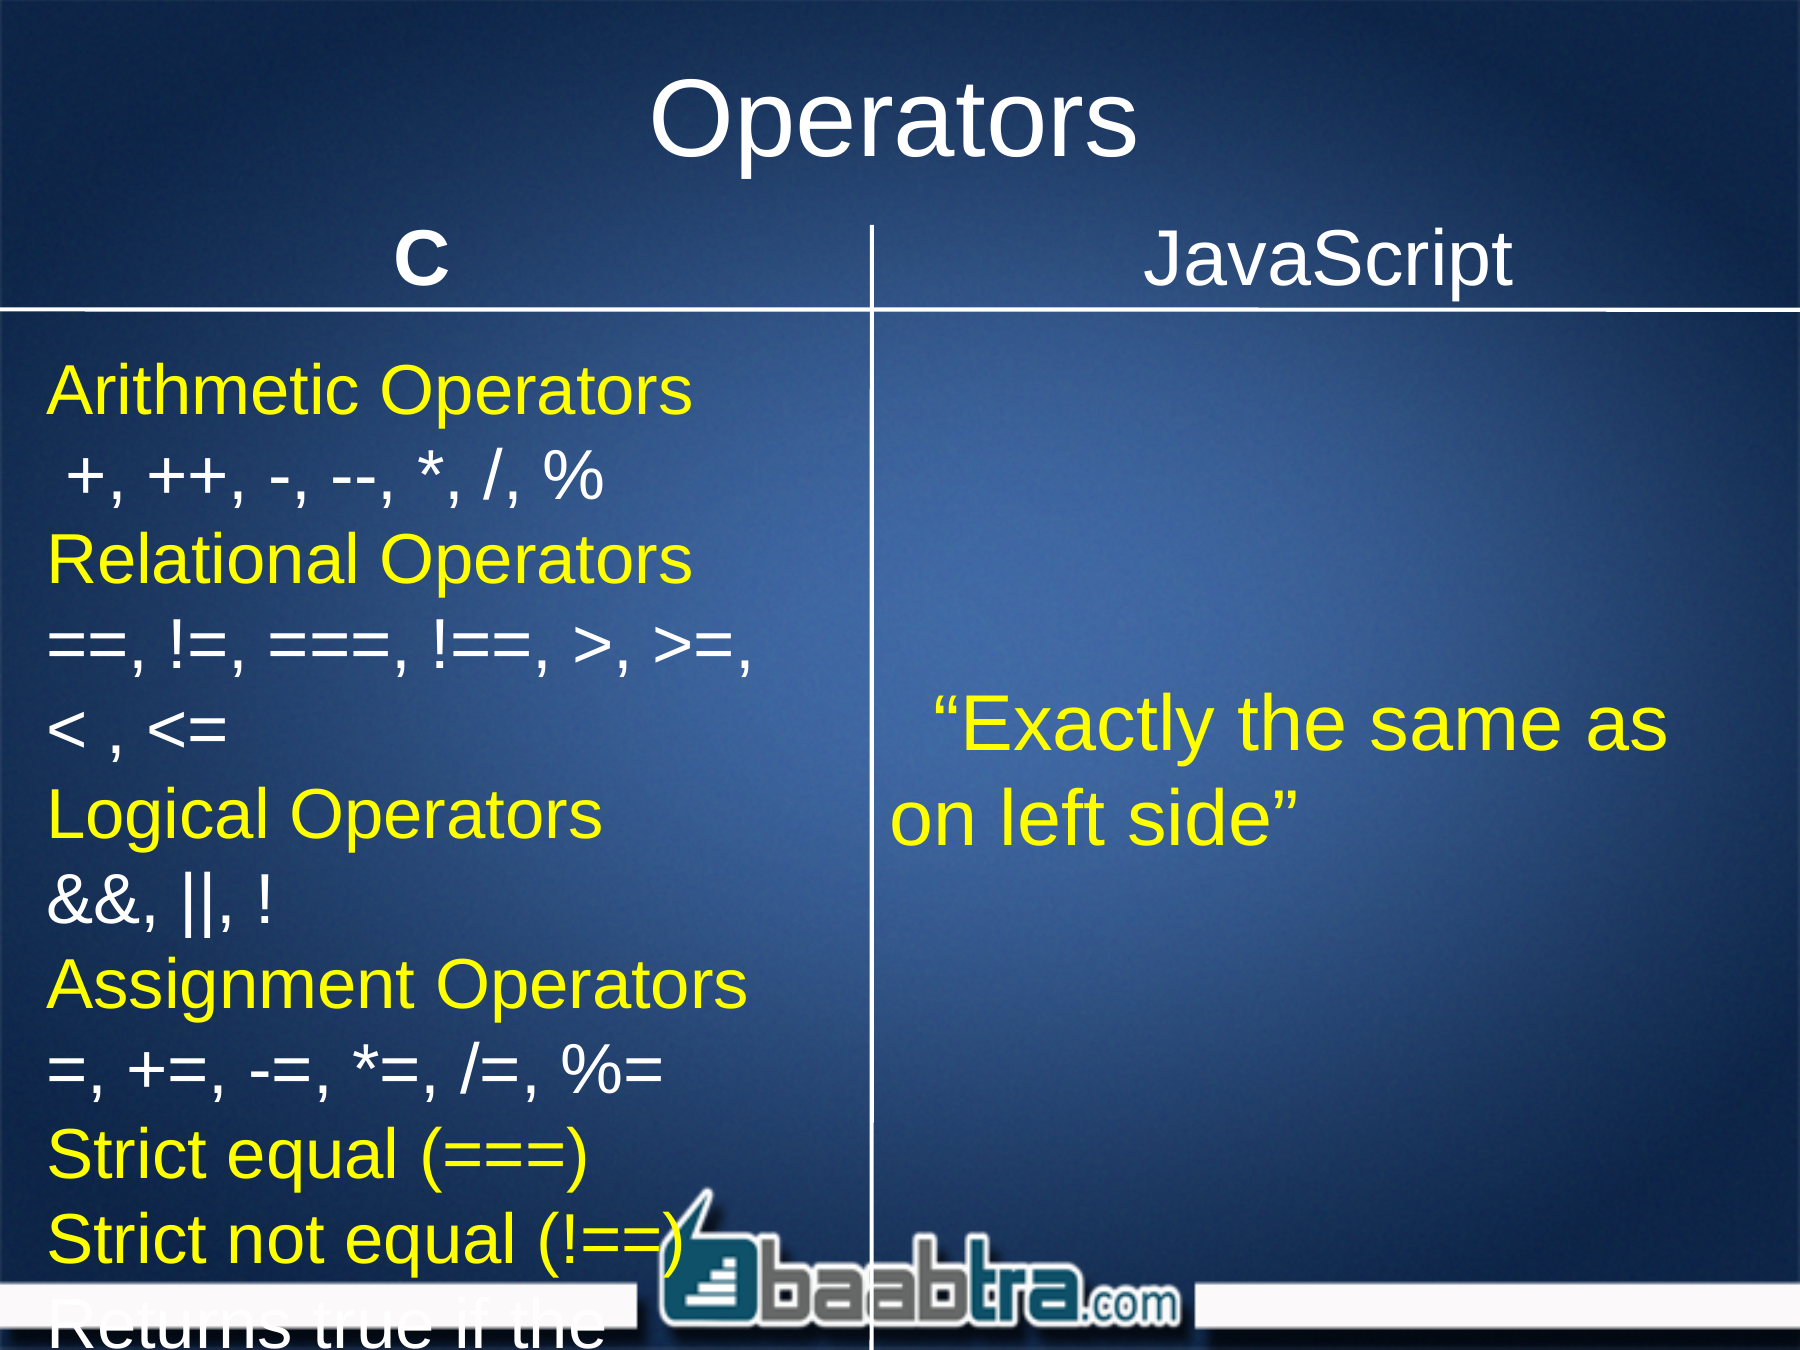

# Operators
C
Arithmetic Operators
 +, ++, -, --, *, /, %
Relational Operators
==, !=, ===, !==, >, >=, < , <=
Logical Operators
&&, ||, !
Assignment Operators
=, +=, -=, *=, /=, %=
Strict equal (===)
Strict not equal (!==)
Returns true if the operands are not equal and/or not of the same type.
JavaScript
 “Exactly the same as on left side”